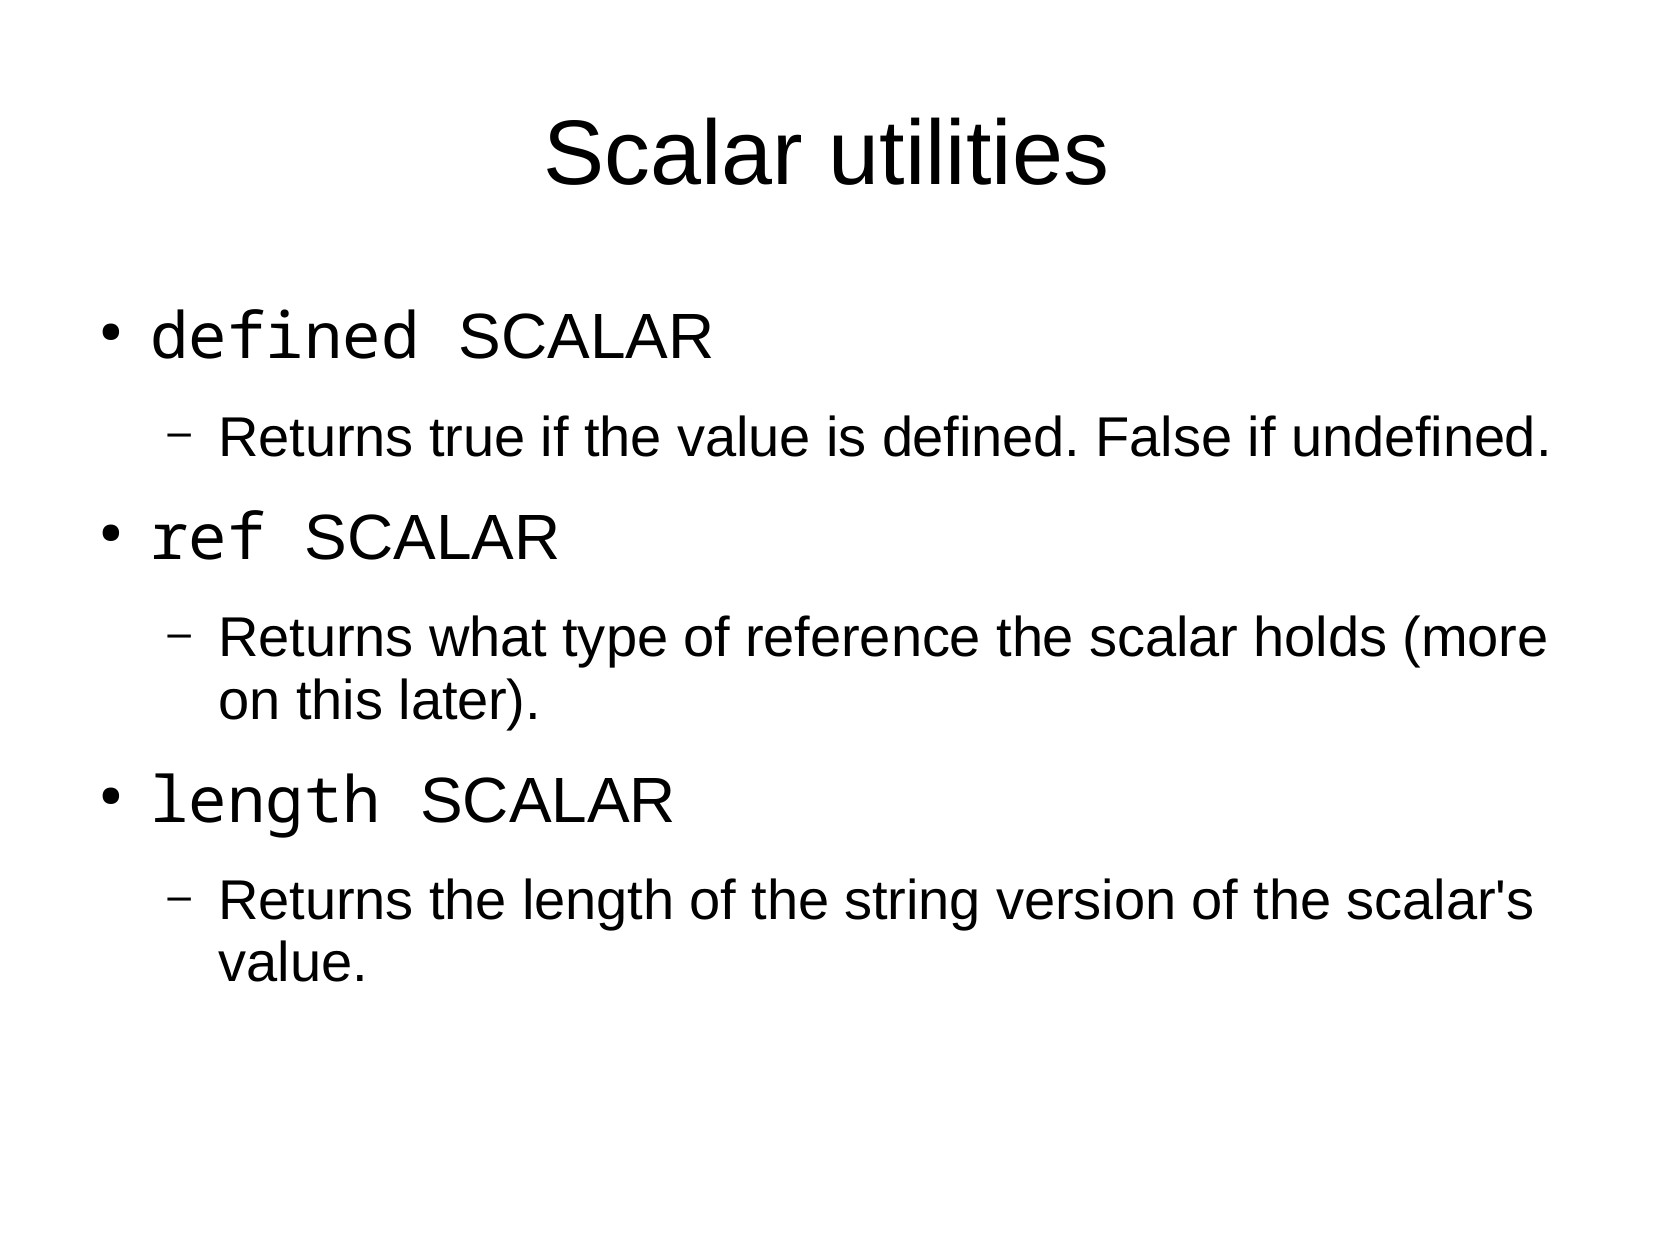

# Scalar utilities
defined SCALAR
Returns true if the value is defined. False if undefined.
ref SCALAR
Returns what type of reference the scalar holds (more on this later).
length SCALAR
Returns the length of the string version of the scalar's value.